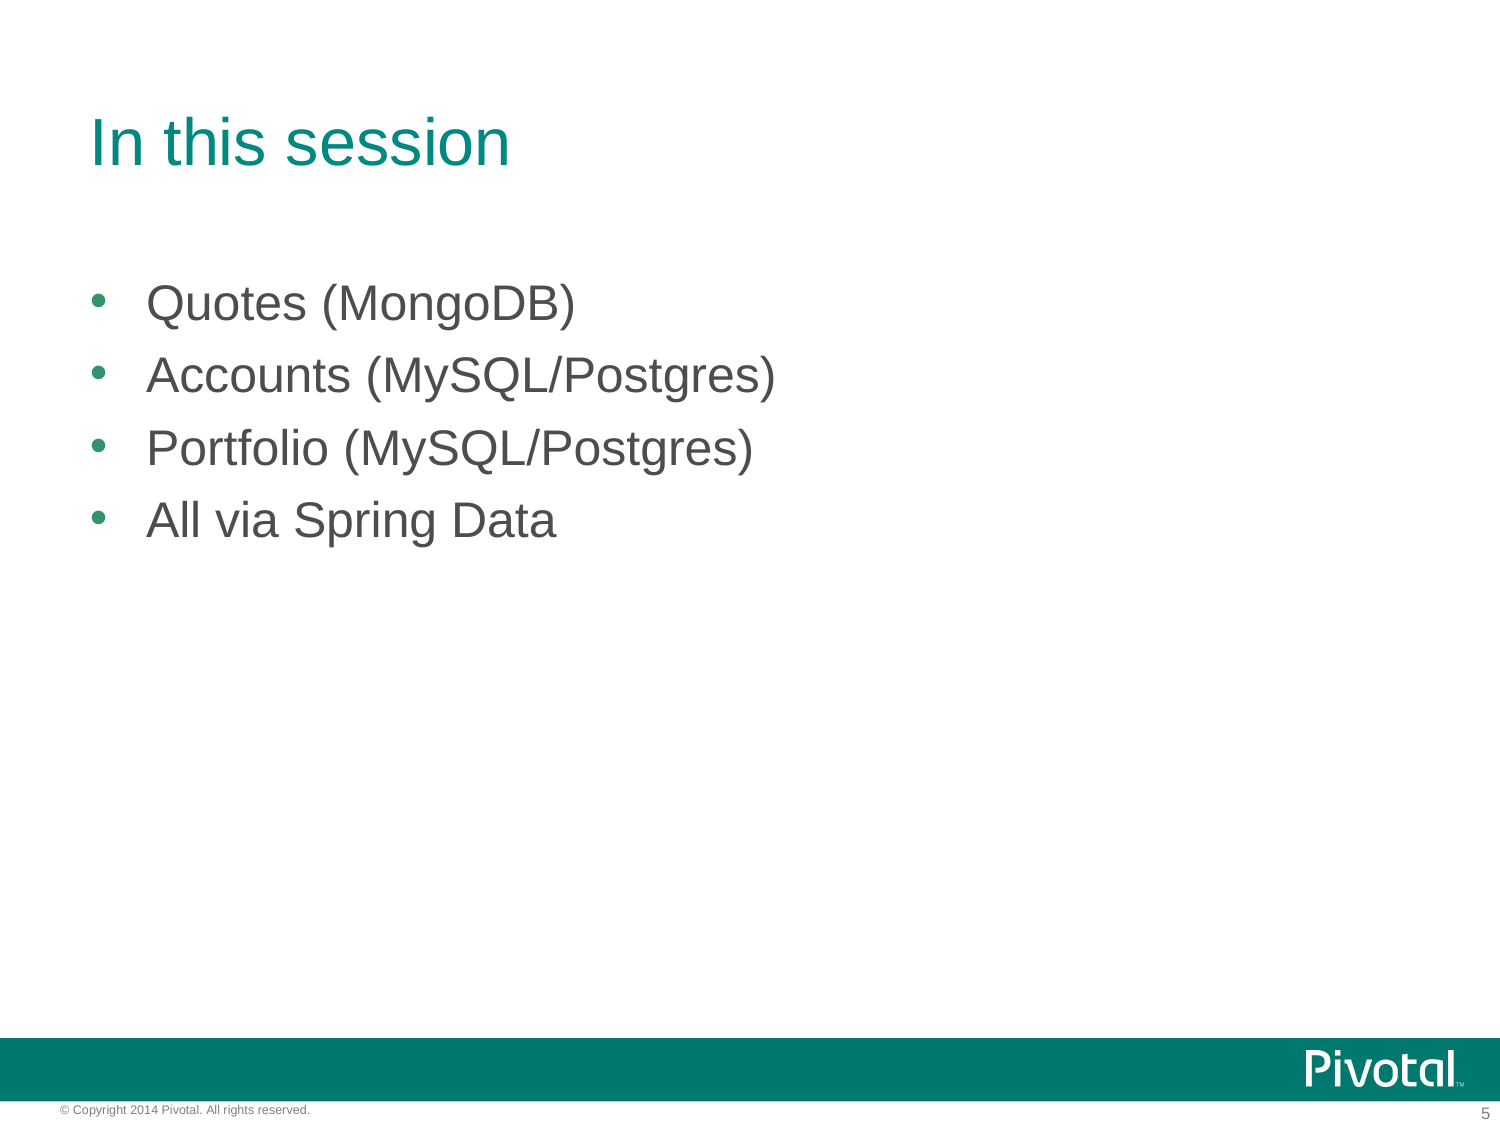

# In this session
Quotes (MongoDB)
Accounts (MySQL/Postgres)
Portfolio (MySQL/Postgres)
All via Spring Data